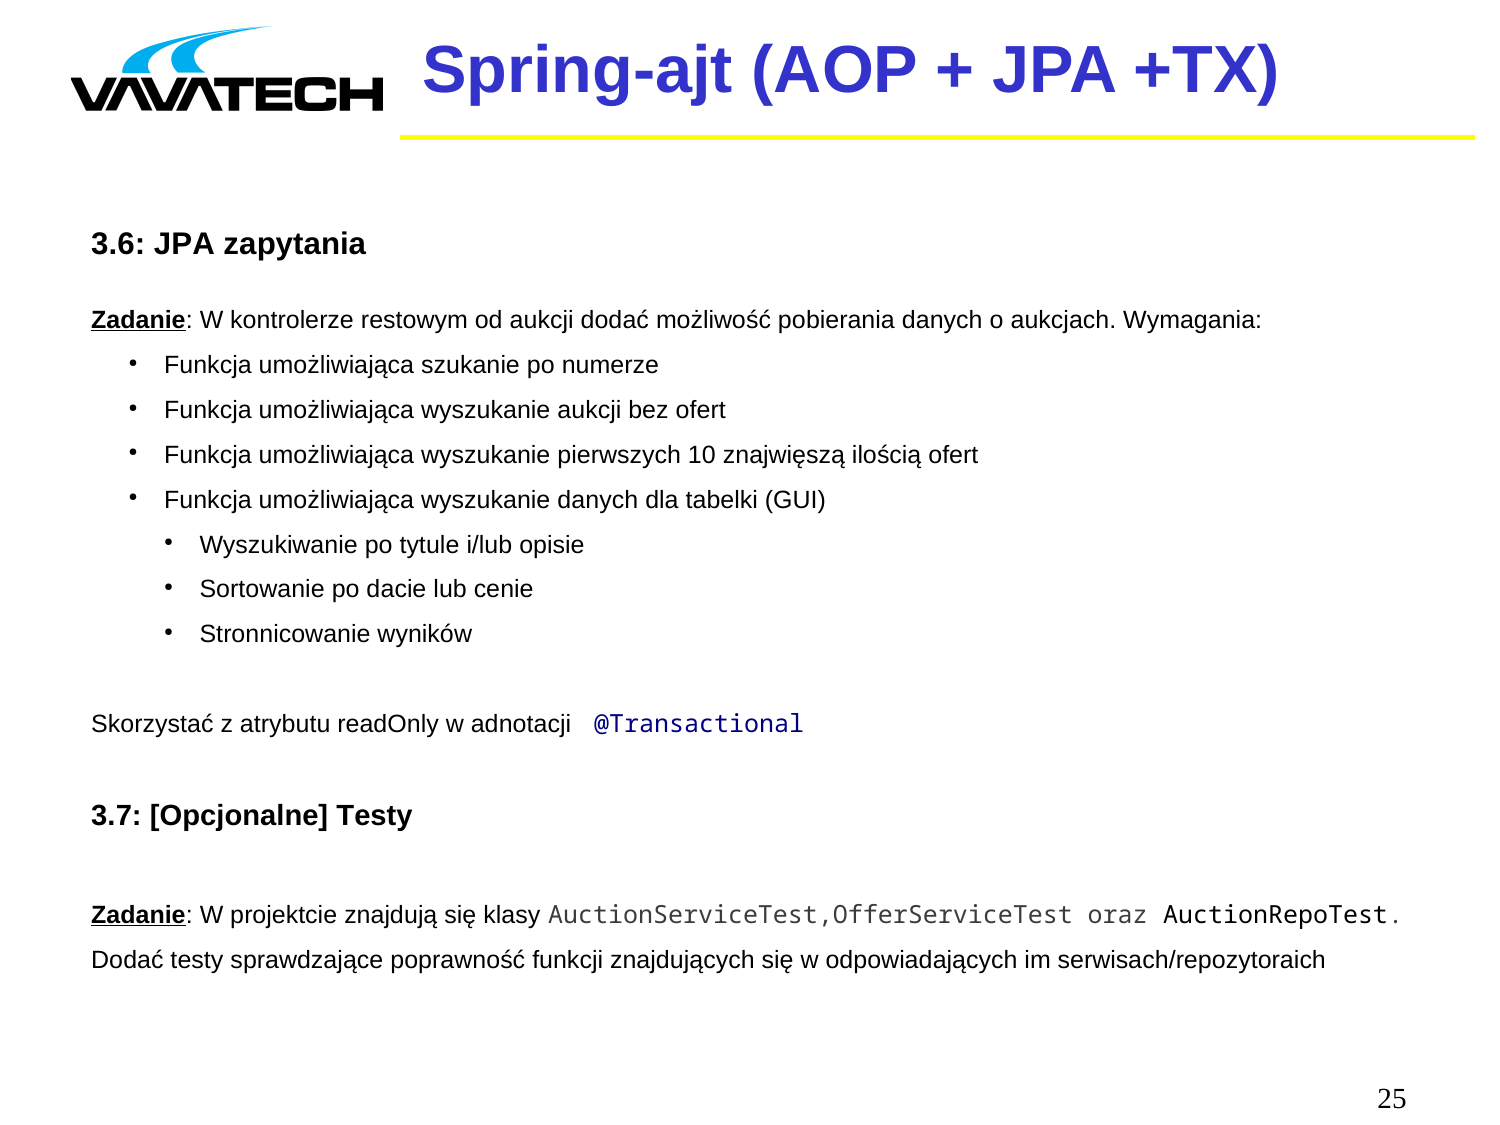

# Spring-ajt (AOP + JPA +TX)
3.6: JPA zapytania
Zadanie: W kontrolerze restowym od aukcji dodać możliwość pobierania danych o aukcjach. Wymagania:
Funkcja umożliwiająca szukanie po numerze
Funkcja umożliwiająca wyszukanie aukcji bez ofert
Funkcja umożliwiająca wyszukanie pierwszych 10 znajwięszą ilością ofert
Funkcja umożliwiająca wyszukanie danych dla tabelki (GUI)
Wyszukiwanie po tytule i/lub opisie
Sortowanie po dacie lub cenie
Stronnicowanie wyników
Skorzystać z atrybutu readOnly w adnotacji @Transactional
3.7: [Opcjonalne] Testy
Zadanie: W projektcie znajdują się klasy AuctionServiceTest,OfferServiceTest oraz AuctionRepoTest. Dodać testy sprawdzające poprawność funkcji znajdujących się w odpowiadających im serwisach/repozytoraich
25